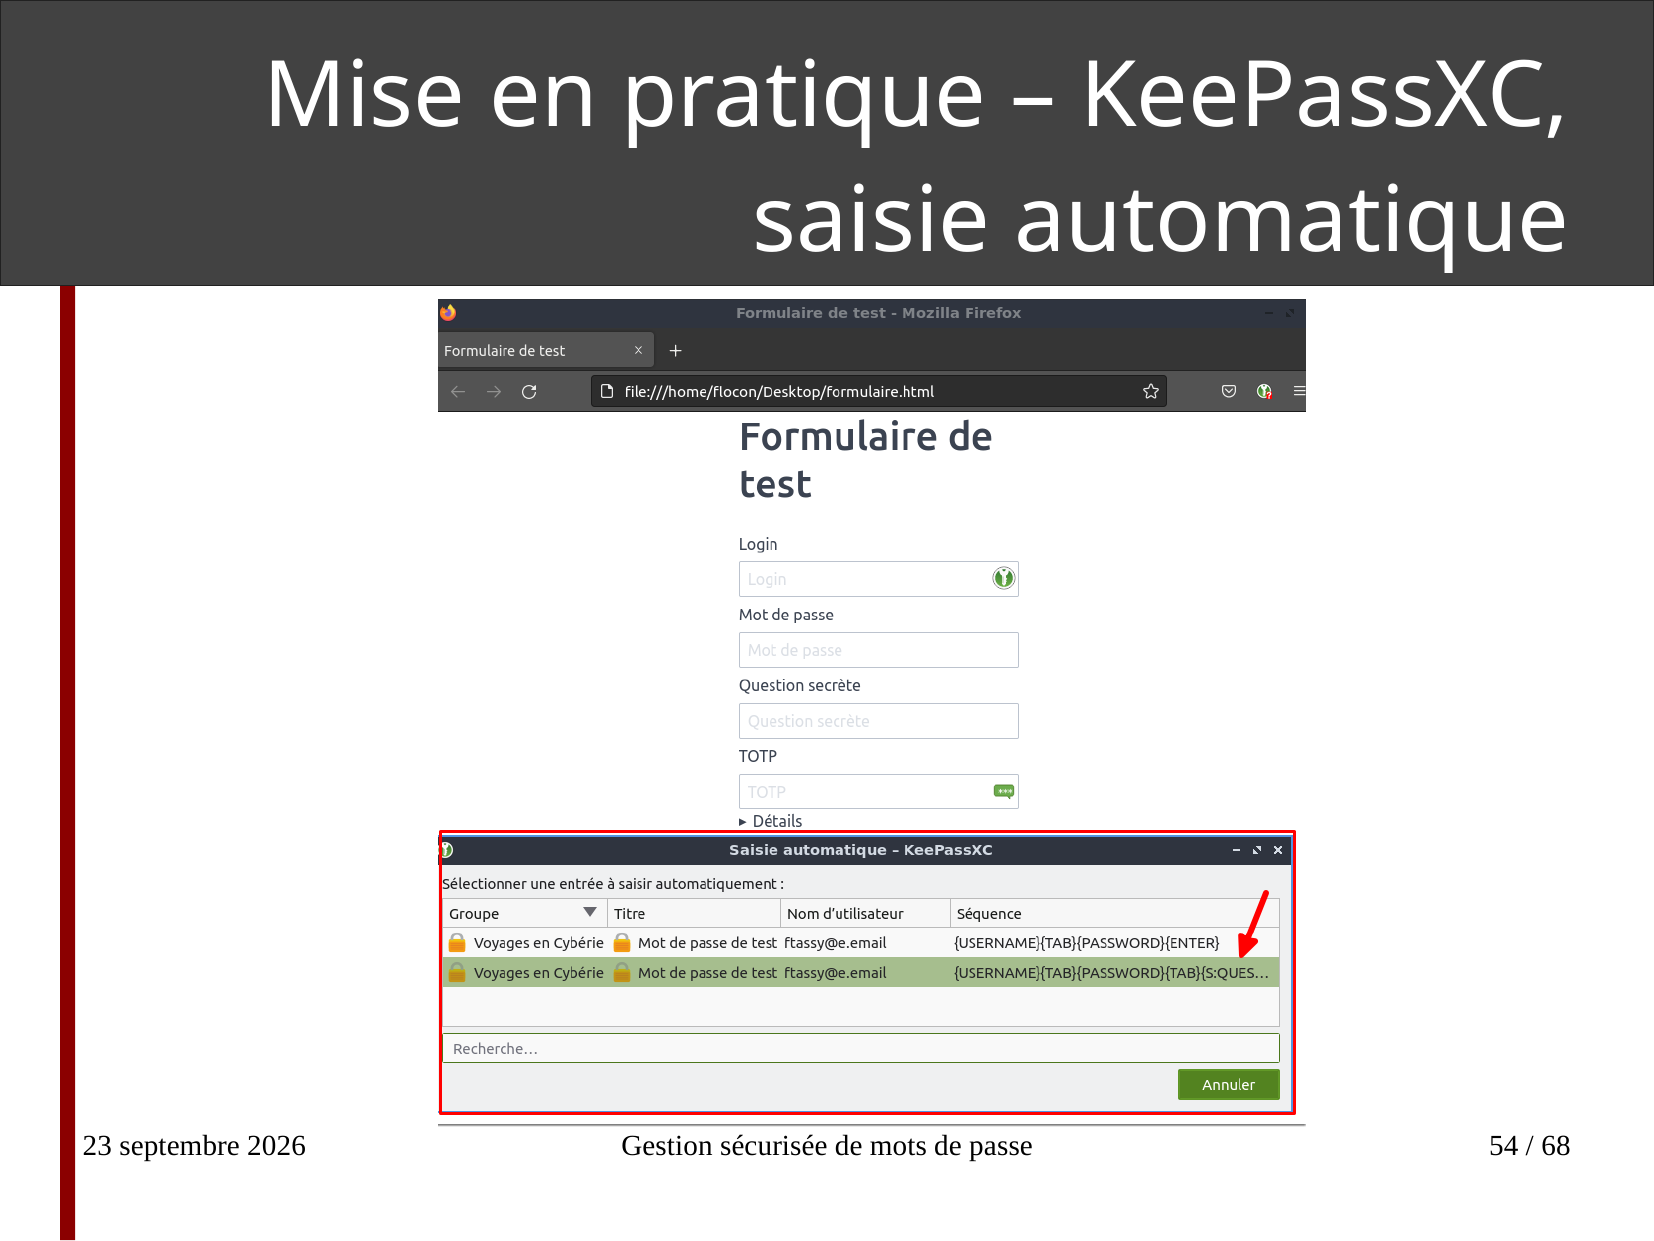

# Mise en pratique – KeePassXC, saisie automatique
Gestion sécurisée de mots de passe
54